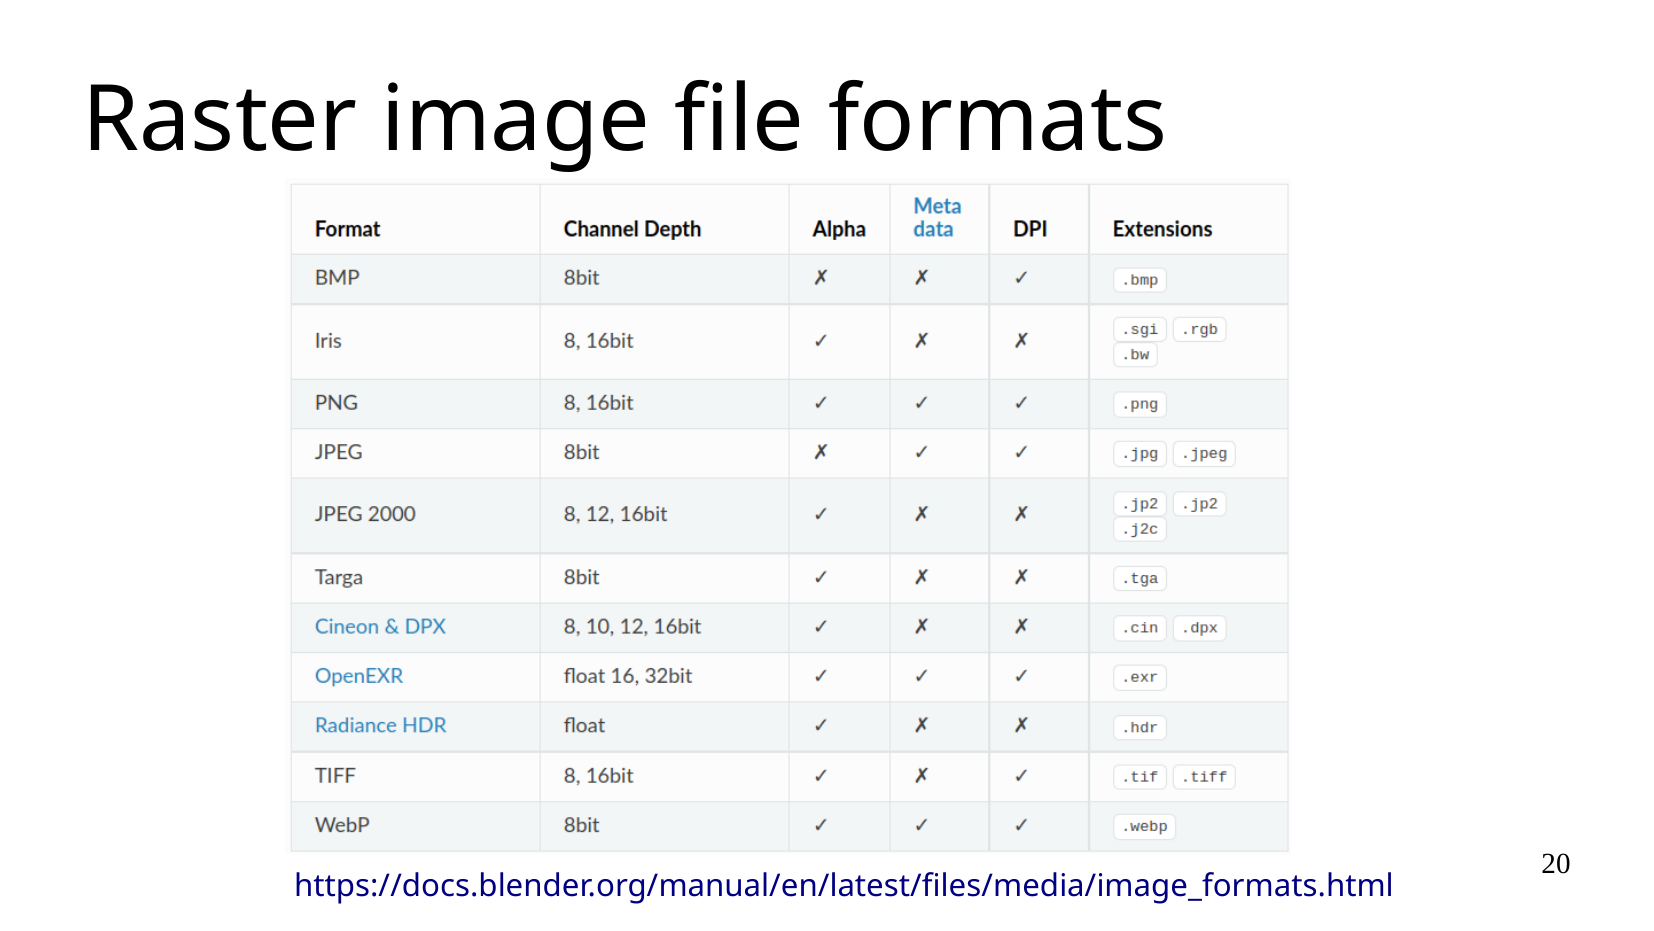

# Raster image file formats
20
https://docs.blender.org/manual/en/latest/files/media/image_formats.html